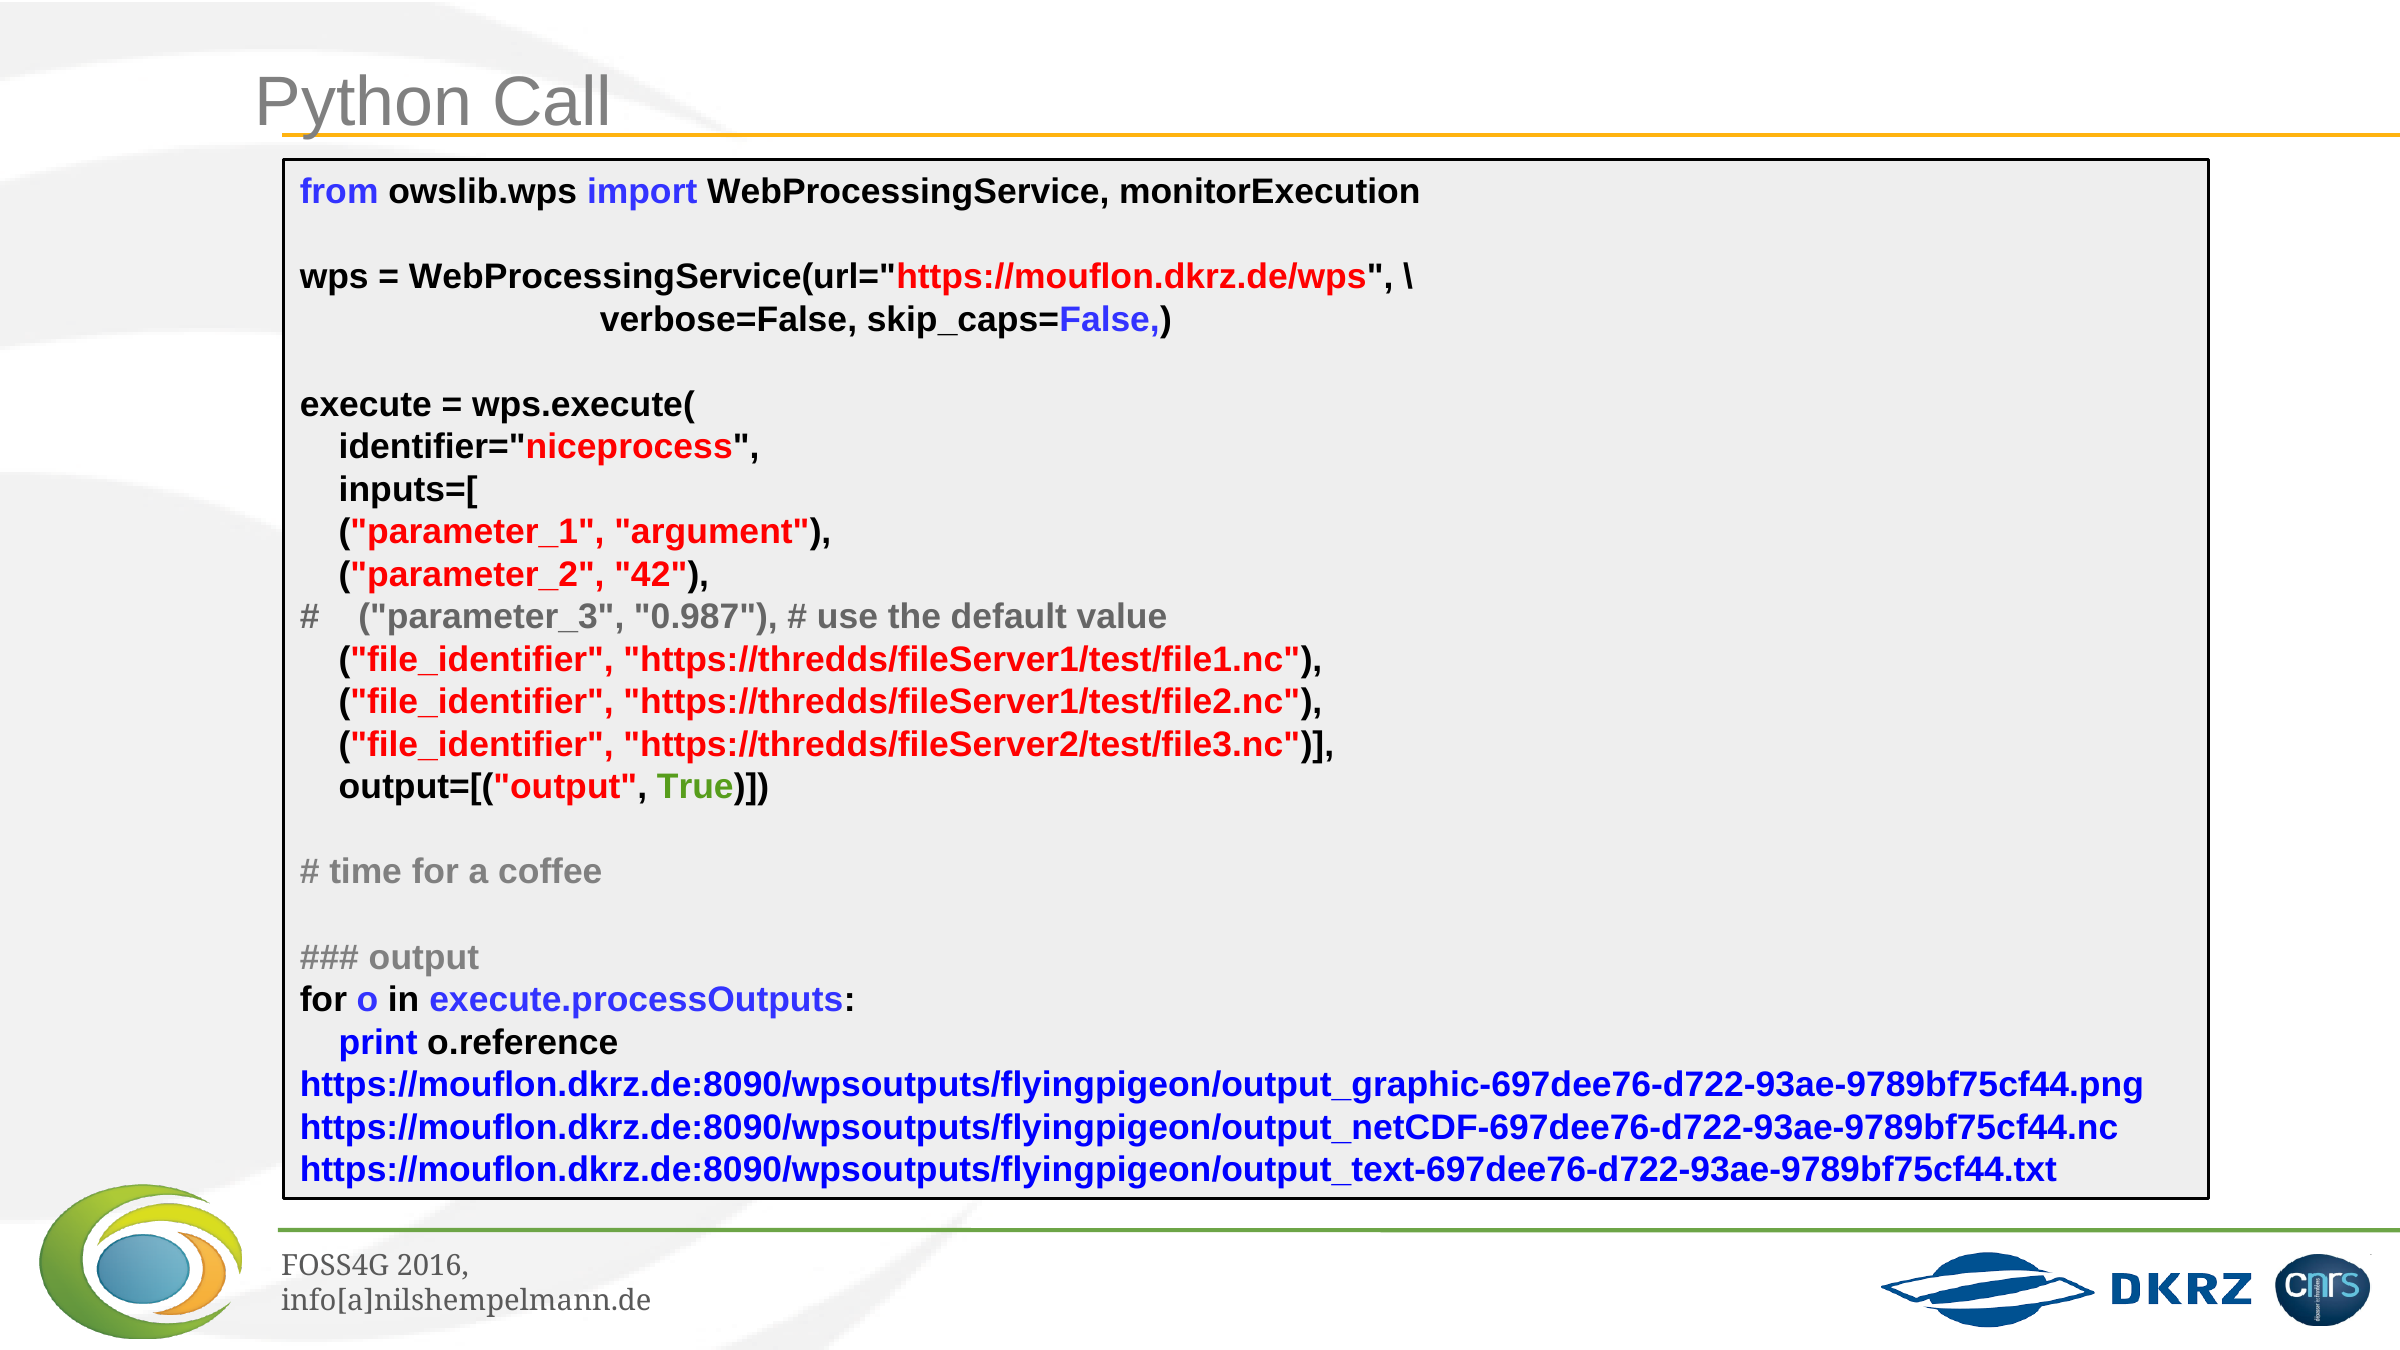

# Python Call
from owslib.wps import WebProcessingService, monitorExecution
wps = WebProcessingService(url="https://mouflon.dkrz.de/wps", \
		verbose=False, skip_caps=False,)
execute = wps.execute(
 identifier="niceprocess",
 inputs=[
 ("parameter_1", "argument"),
 ("parameter_2", "42"),
# ("parameter_3", "0.987"), # use the default value
 ("file_identifier", "https://thredds/fileServer1/test/file1.nc"),
 ("file_identifier", "https://thredds/fileServer1/test/file2.nc"),
 ("file_identifier", "https://thredds/fileServer2/test/file3.nc")],
 output=[("output", True)])
# time for a coffee
### output
for o in execute.processOutputs:
 print o.reference
https://mouflon.dkrz.de:8090/wpsoutputs/flyingpigeon/output_graphic-697dee76-d722-93ae-9789bf75cf44.png
https://mouflon.dkrz.de:8090/wpsoutputs/flyingpigeon/output_netCDF-697dee76-d722-93ae-9789bf75cf44.nc
https://mouflon.dkrz.de:8090/wpsoutputs/flyingpigeon/output_text-697dee76-d722-93ae-9789bf75cf44.txt